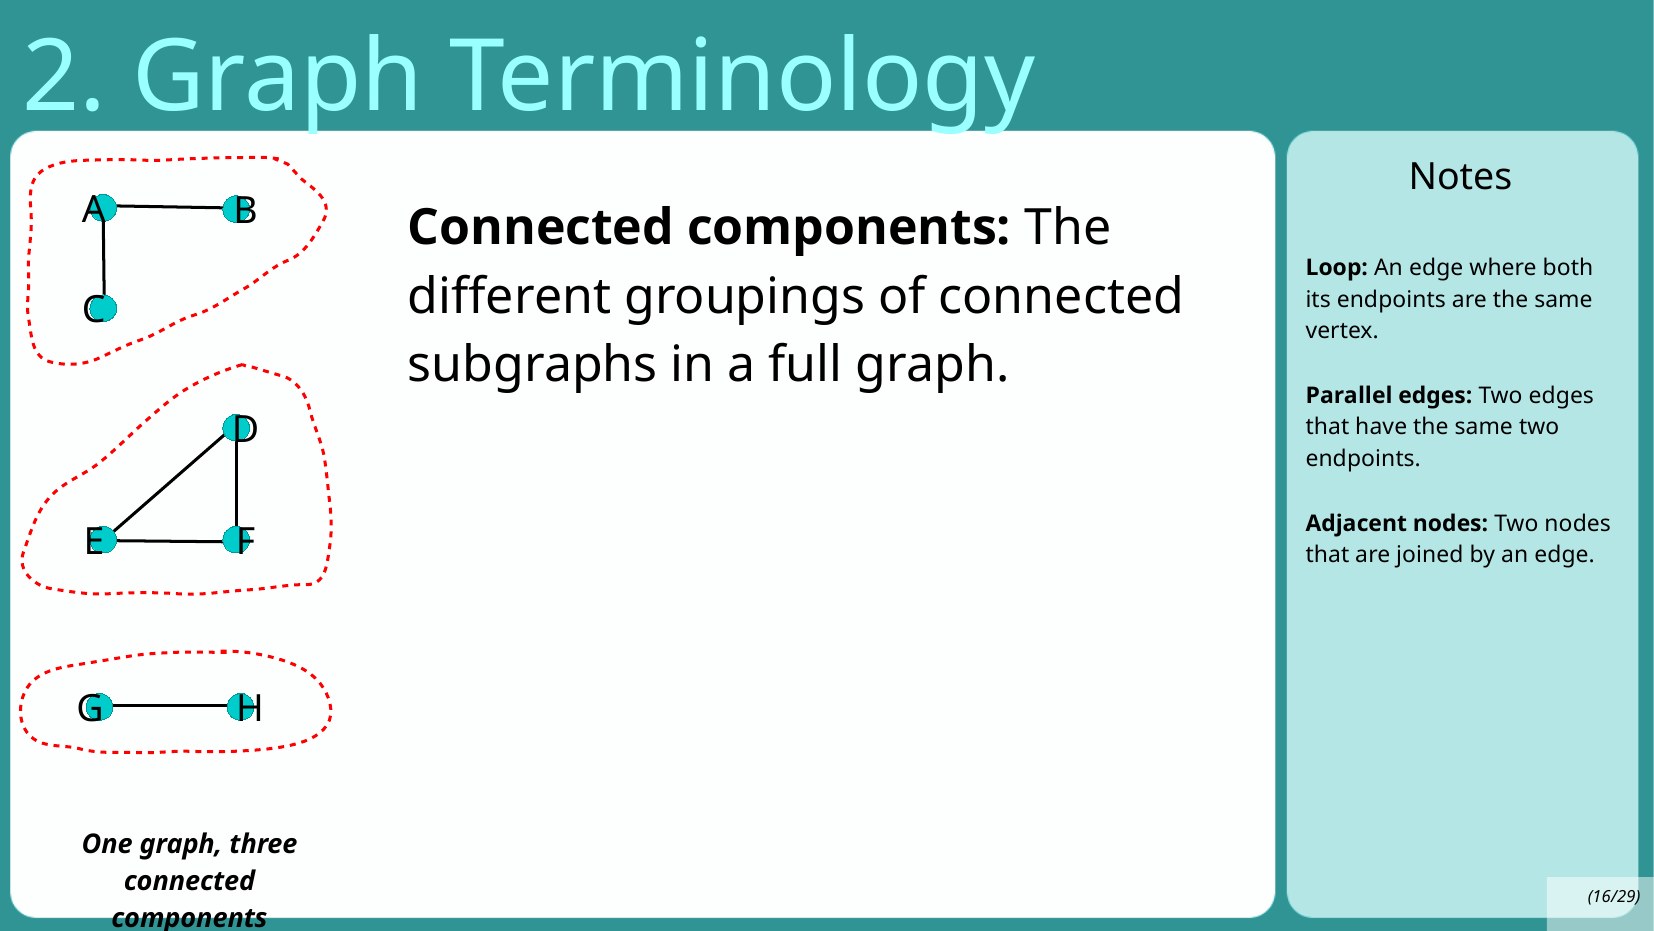

# 2. Graph Terminology
Notes
Loop: An edge where both its endpoints are the same vertex.
Parallel edges: Two edges that have the same two endpoints.
Adjacent nodes: Two nodes that are joined by an edge.
Connected components: The different groupings of connected subgraphs in a full graph.
A
B
C
D
E
F
G
H
One graph, three connected components